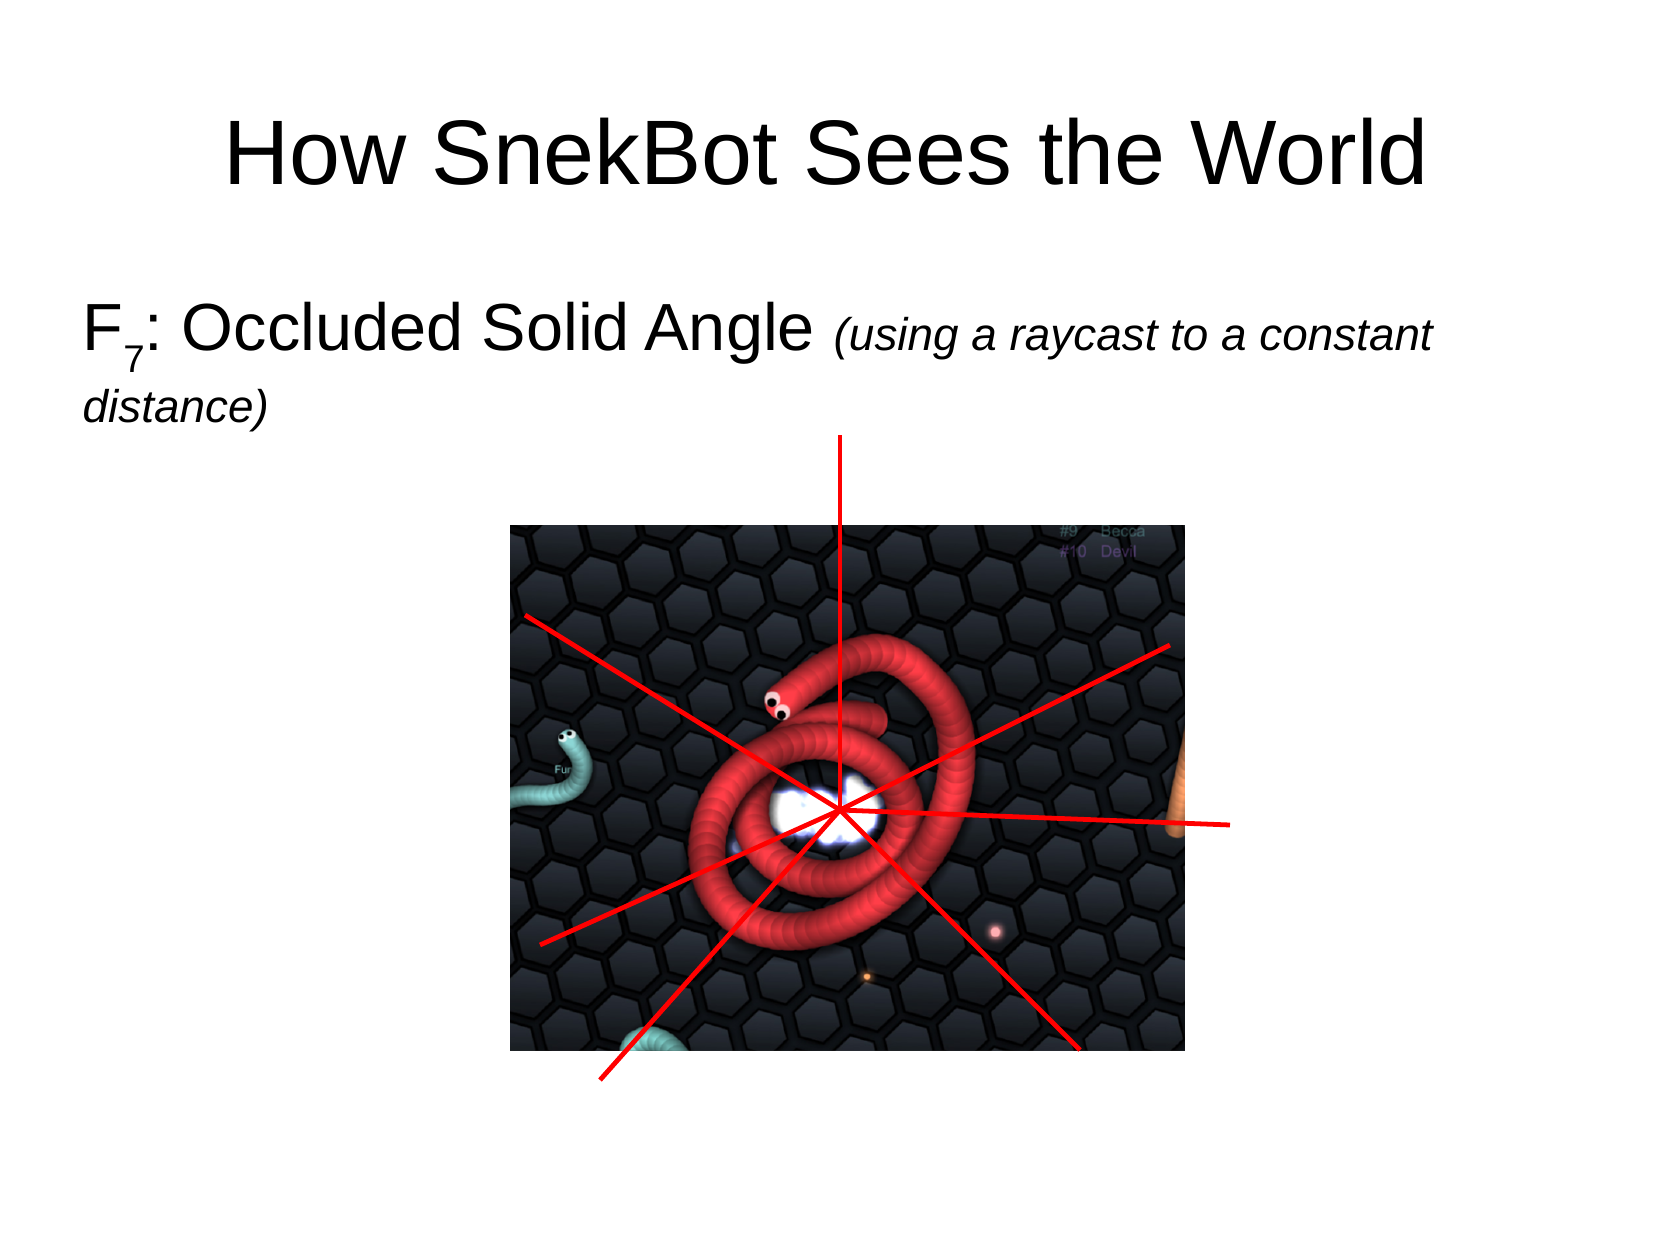

# How SnekBot Sees the World
F7: Occluded Solid Angle (using a raycast to a constant distance)